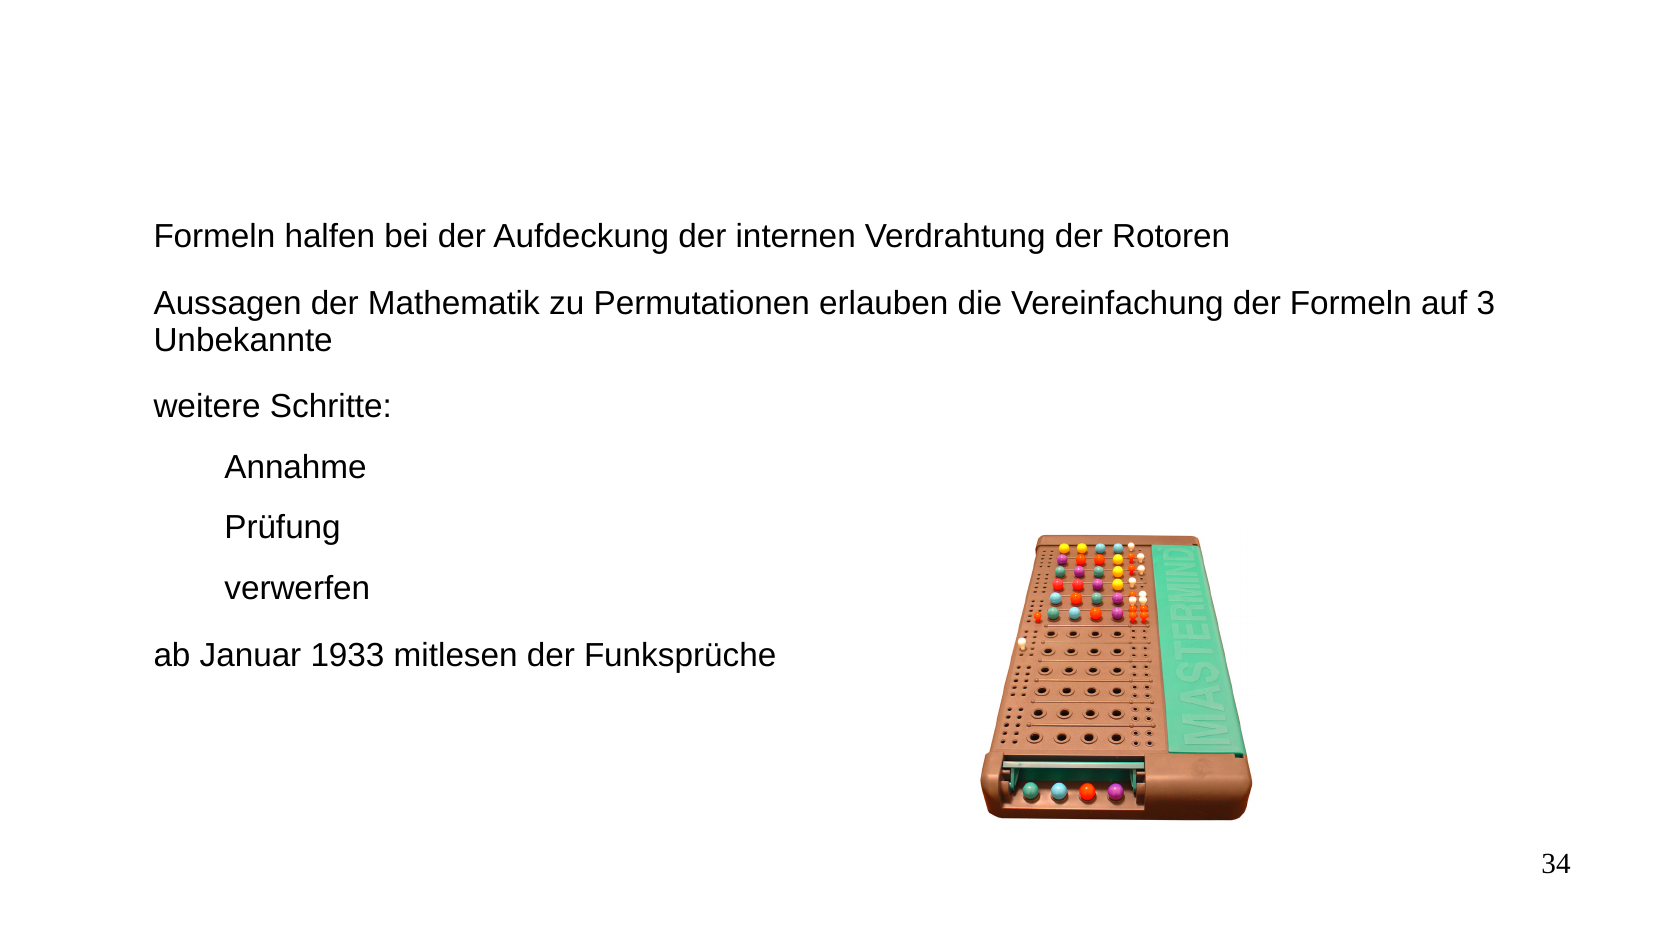

#
Formeln halfen bei der Aufdeckung der internen Verdrahtung der Rotoren
Aussagen der Mathematik zu Permutationen erlauben die Vereinfachung der Formeln auf 3 Unbekannte
weitere Schritte:
Annahme
Prüfung
verwerfen
ab Januar 1933 mitlesen der Funksprüche
34